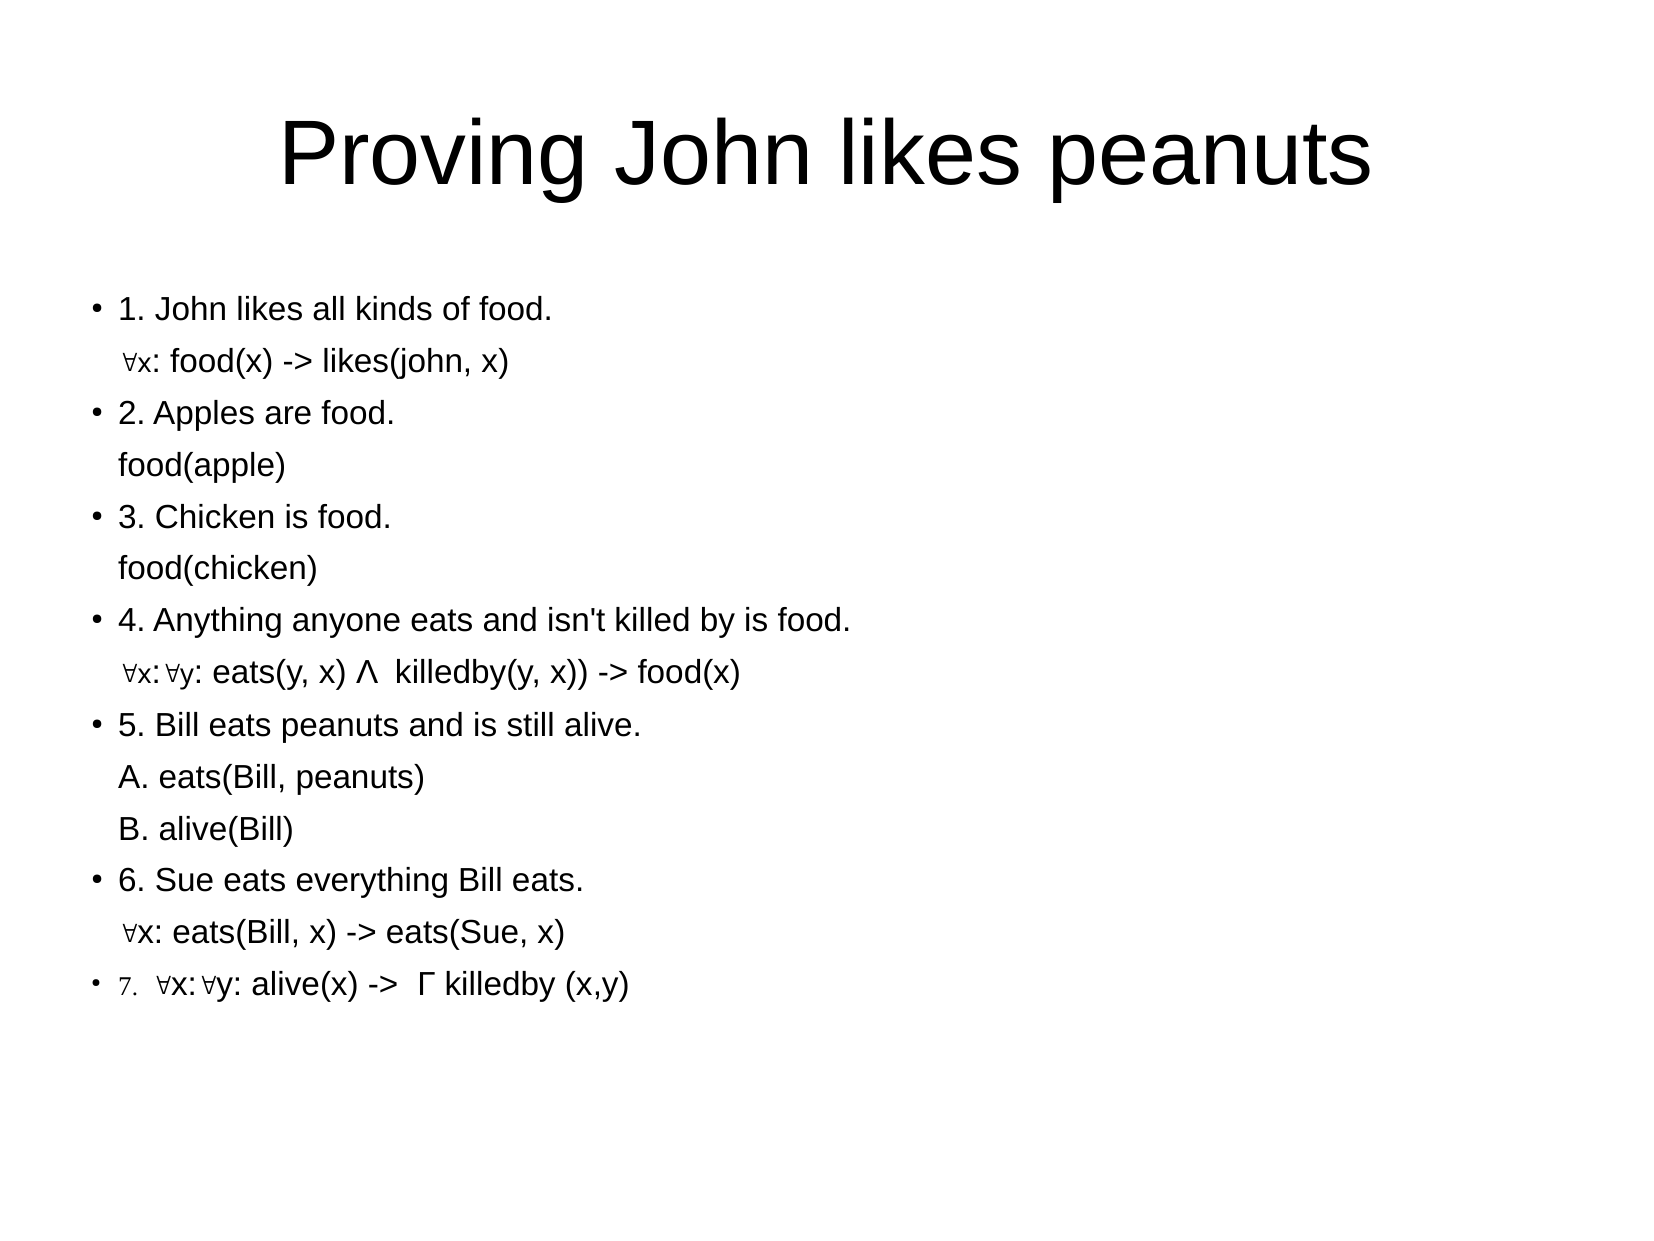

# Proving John likes peanuts
1. John likes all kinds of food.
x: food(x) -> likes(john, x)
2. Apples are food.
food(apple)
3. Chicken is food.
food(chicken)
4. Anything anyone eats and isn't killed by is food.
x:y: eats(y, x) Λ killedby(y, x)) -> food(x)
5. Bill eats peanuts and is still alive.
A. eats(Bill, peanuts)
B. alive(Bill)
6. Sue eats everything Bill eats.
x: eats(Bill, x) -> eats(Sue, x)
7. x:y: alive(x) -> Г killedby (x,y)